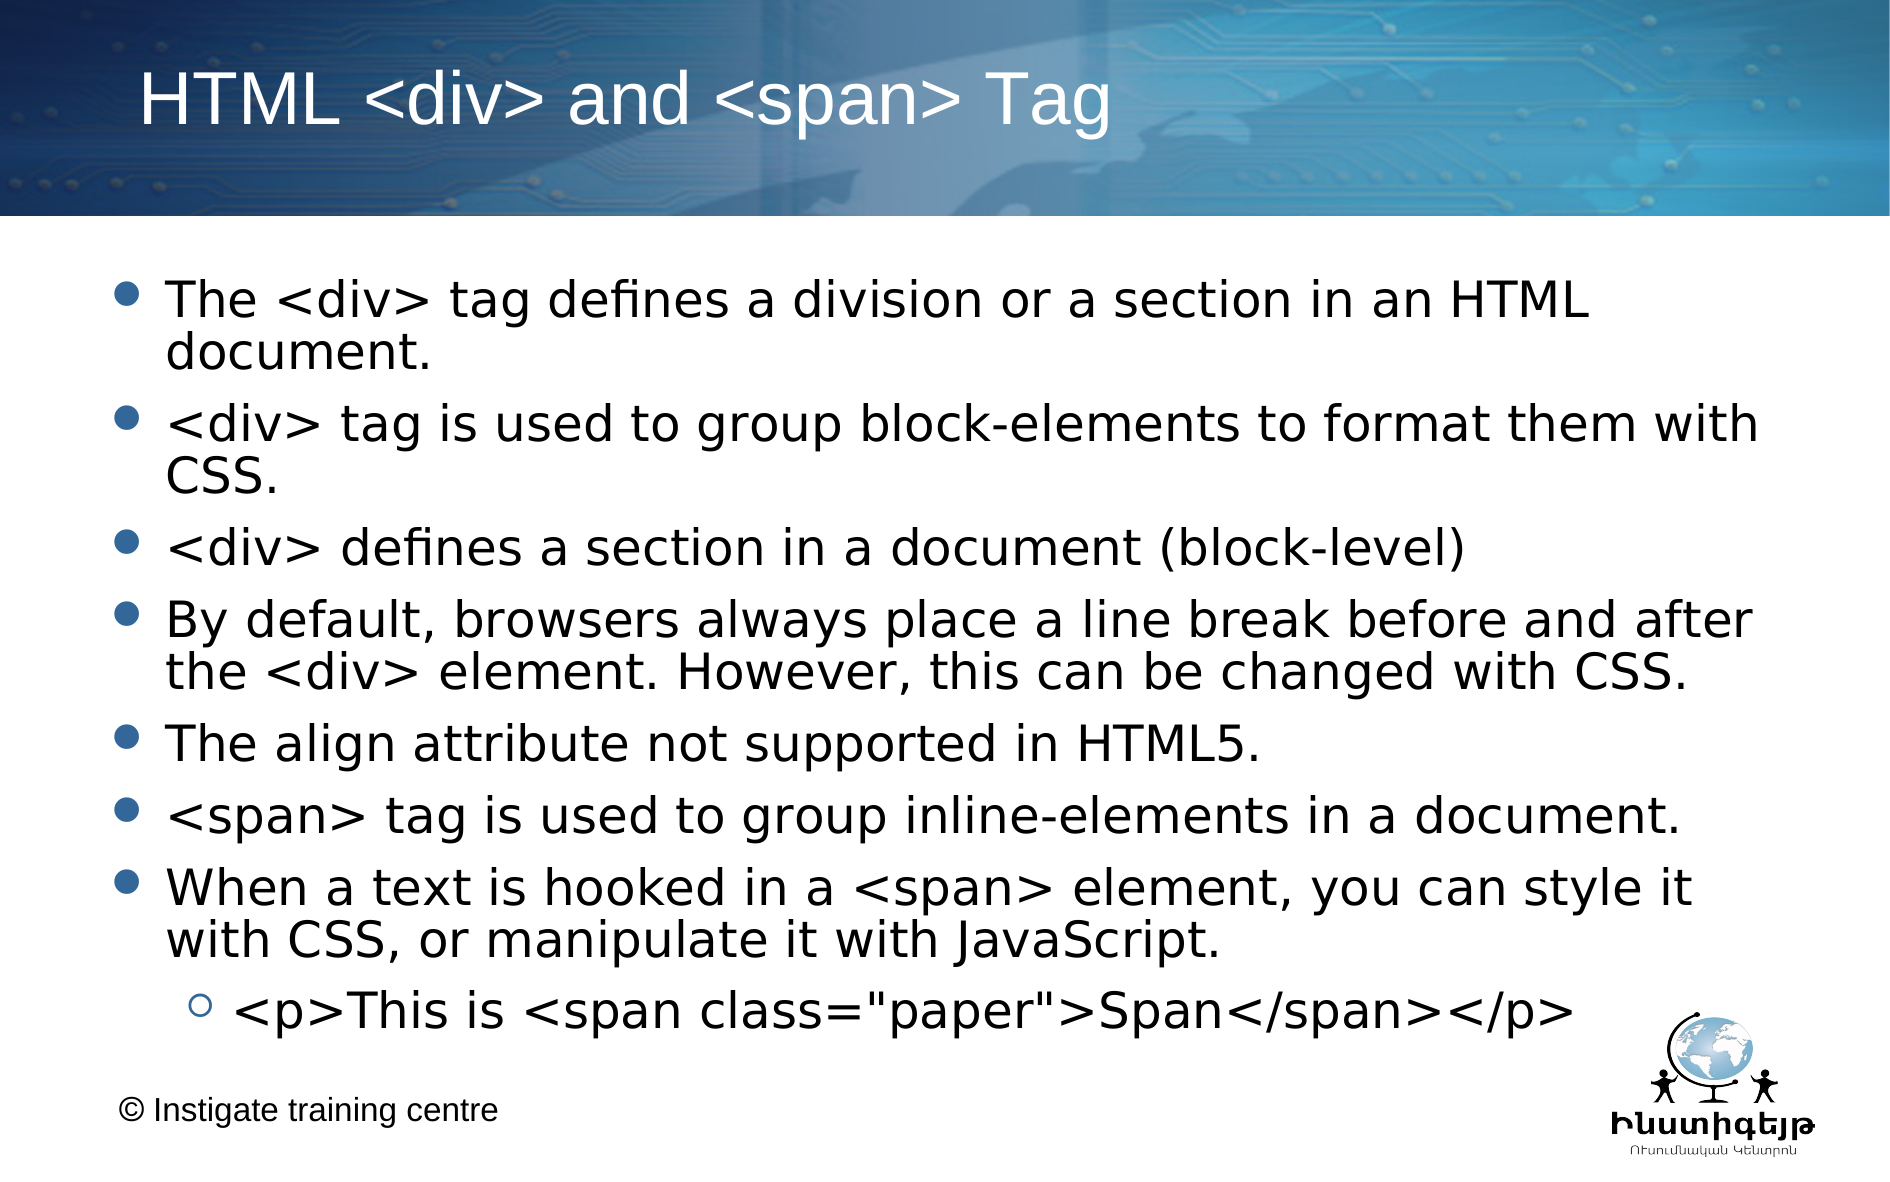

HTML <div> and <span> Tag
# The <div> tag defines a division or a section in an HTML document.
<div> tag is used to group block-elements to format them with CSS.
<div> defines a section in a document (block-level)
By default, browsers always place a line break before and after the <div> element. However, this can be changed with CSS.
The align attribute not supported in HTML5.
<span> tag is used to group inline-elements in a document.
When a text is hooked in a <span> element, you can style it with CSS, or manipulate it with JavaScript.
<p>This is <span class="paper">Span</span></p>